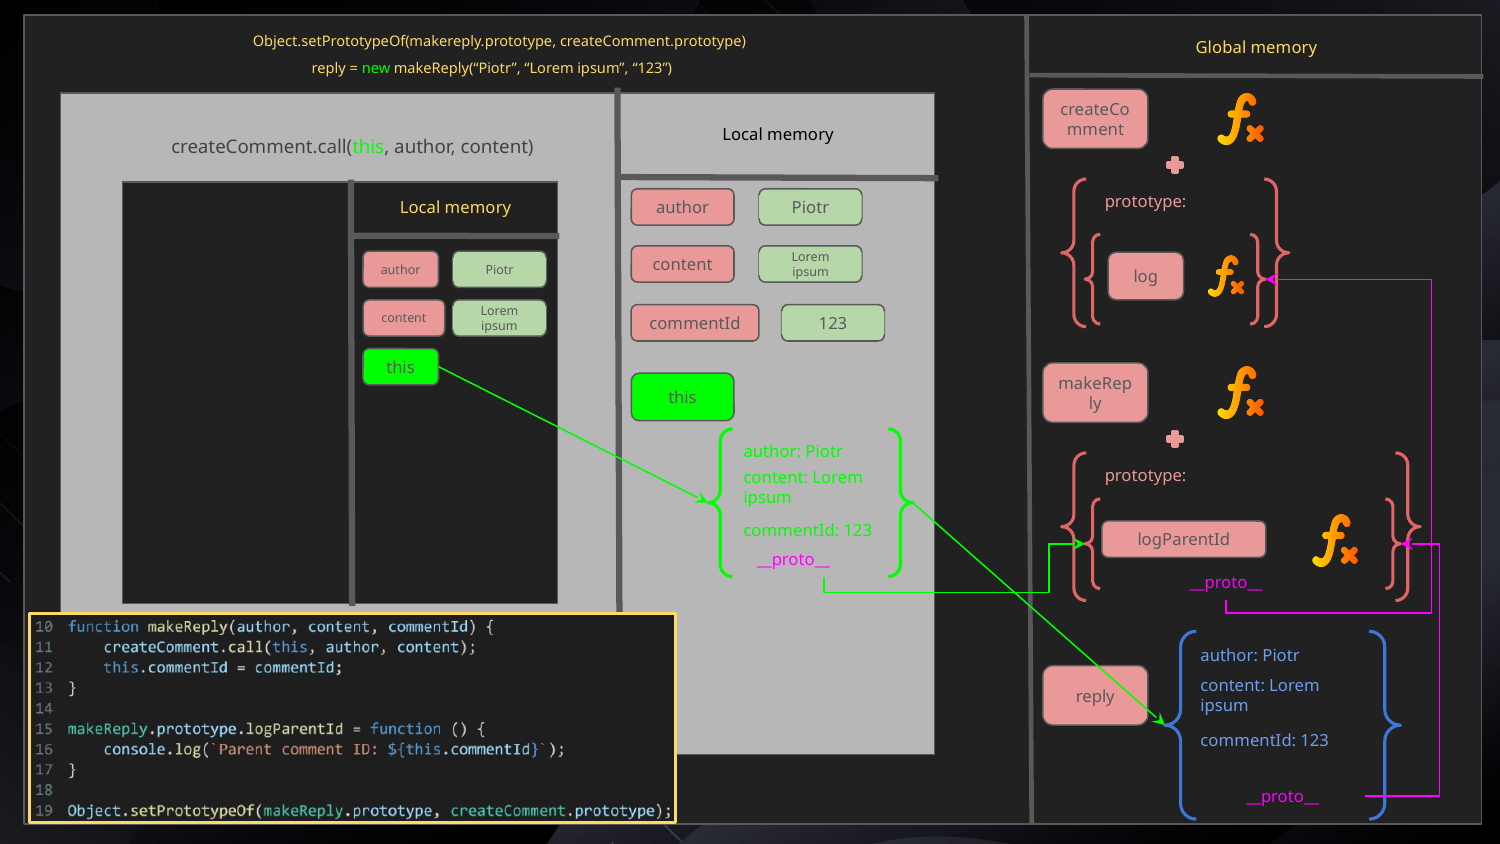

Global memory
Object.setPrototypeOf(makereply.prototype, createComment.prototype)
reply = new makeReply(“Piotr”, “Lorem ipsum”, “123”)
Local memory
createComment
createComment.call(this, author, content)
Local memory
prototype:
author
Piotr
content
Lorem ipsum
author
Piotr
log
content
Lorem ipsum
commentId
123
this
makeReply
this
author: Piotr
prototype:
content: Lorem ipsum
commentId: 123
logParentId
__proto__
__proto__
author: Piotr
reply
content: Lorem ipsum
commentId: 123
__proto__